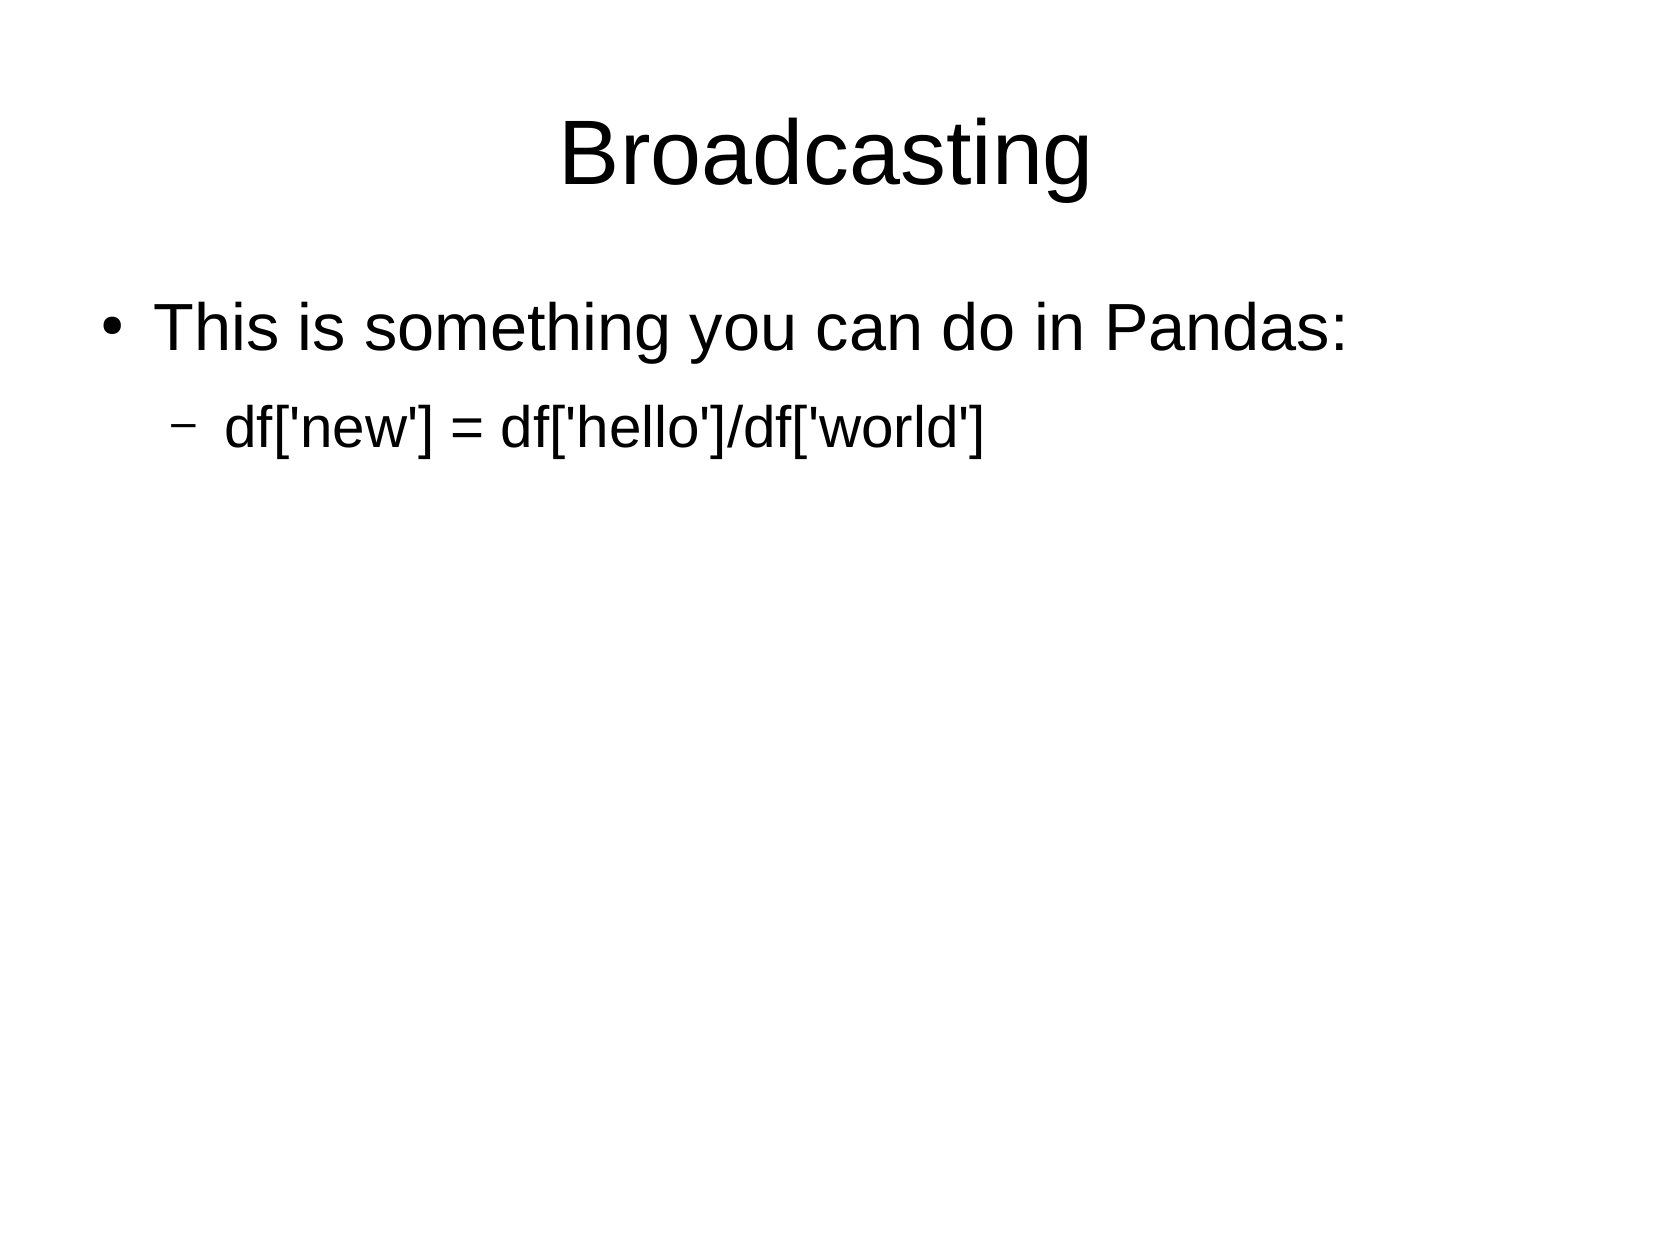

# Broadcasting
This is something you can do in Pandas:
df['new'] = df['hello']/df['world']